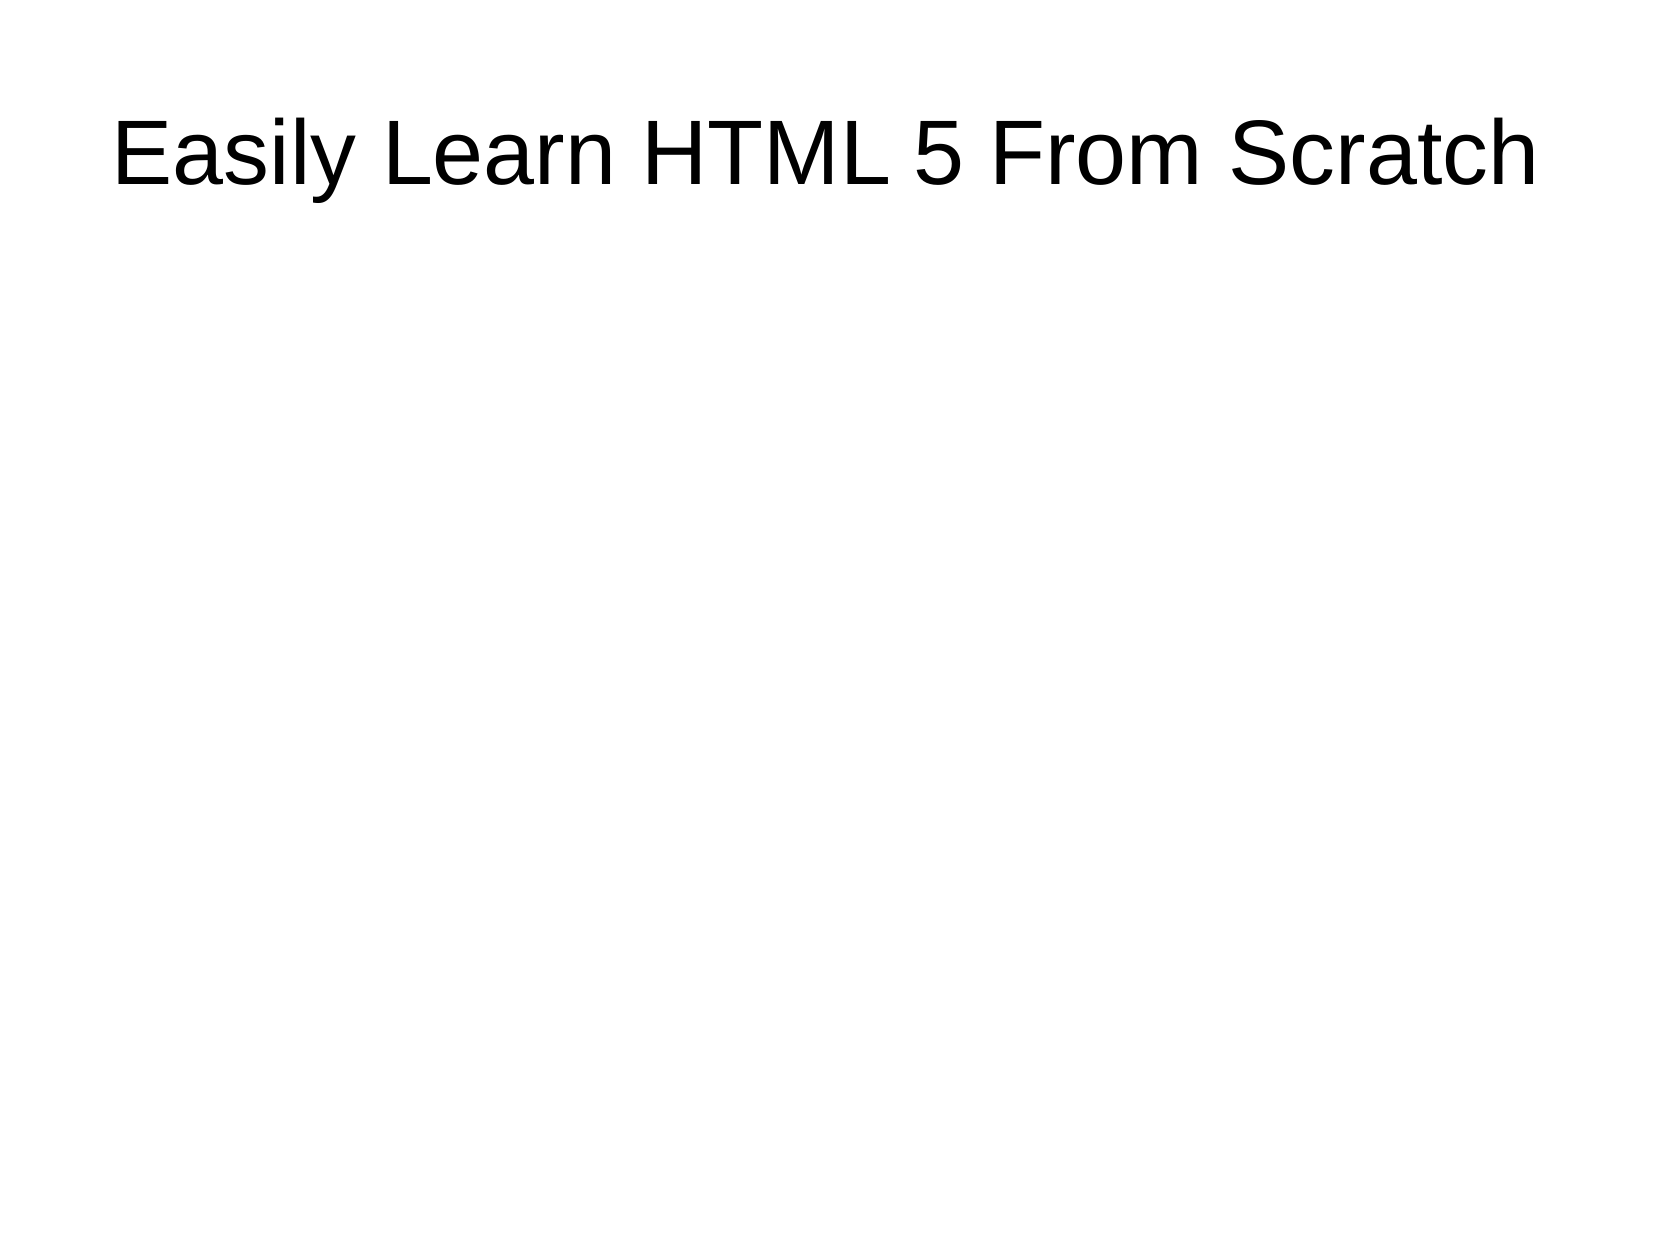

# Easily Learn HTML 5 From Scratch